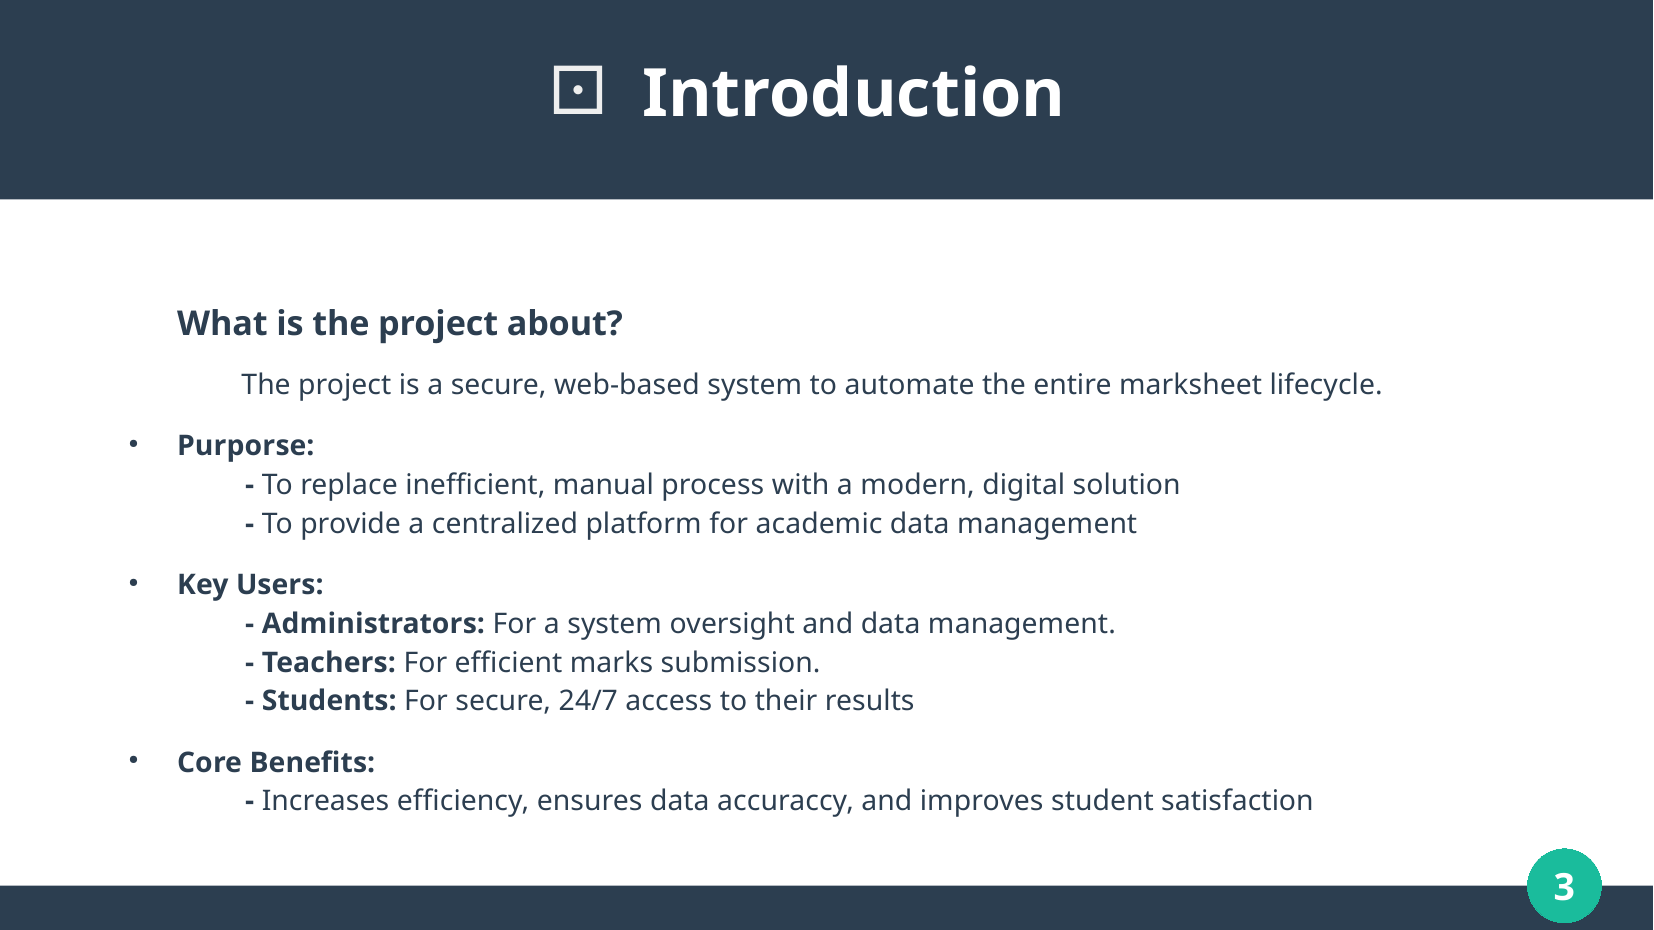

# Introduction
What is the project about?
The project is a secure, web-based system to automate the entire marksheet lifecycle.
Purporse:
		- To replace inefficient, manual process with a modern, digital solution
		- To provide a centralized platform for academic data management
Key Users:
		- Administrators: For a system oversight and data management.
		- Teachers: For efficient marks submission.
		- Students: For secure, 24/7 access to their results
Core Benefits:
		- Increases efficiency, ensures data accuraccy, and improves student satisfaction
3